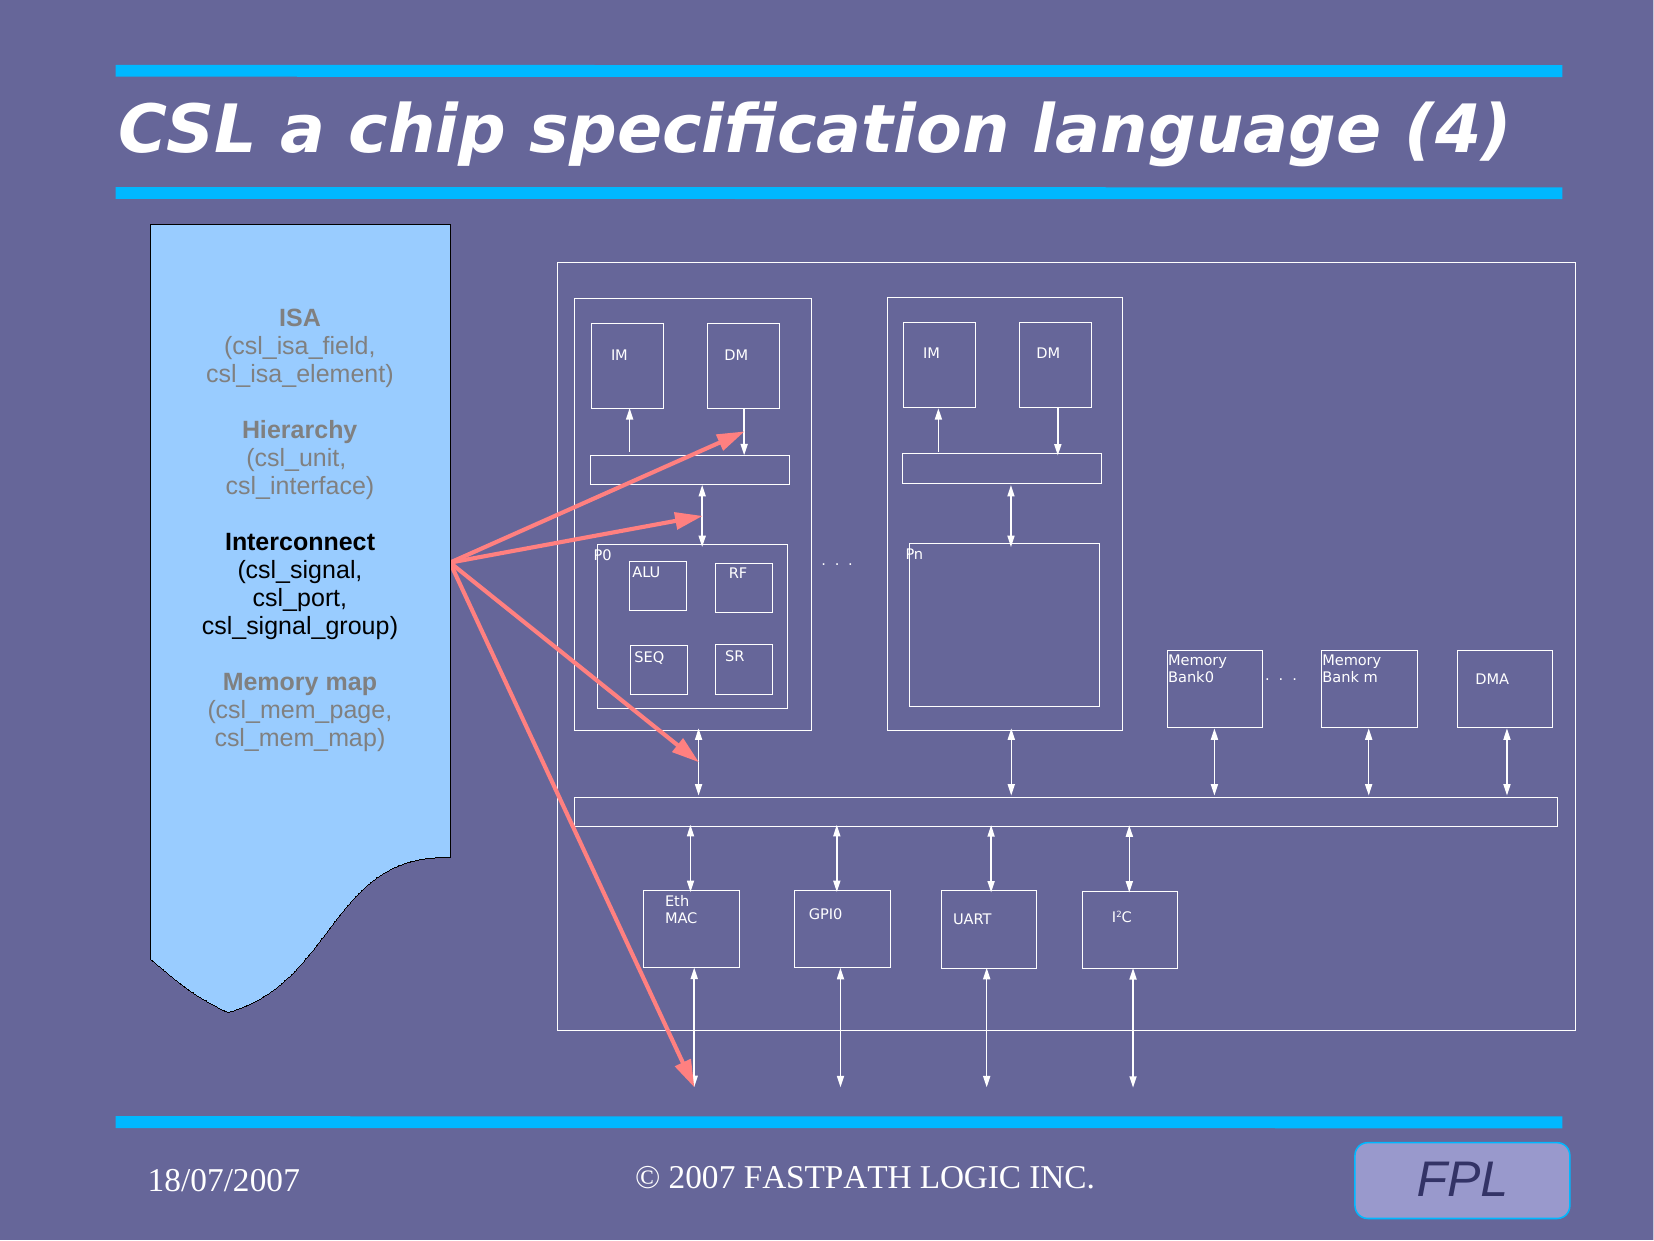

# CSL a chip specification language (4)
ISA
(csl_isa_field,
csl_isa_element)
Hierarchy
(csl_unit,
csl_interface)
Interconnect
(csl_signal,
csl_port,
csl_signal_group)
Memory map
(csl_mem_page,
csl_mem_map)
IM
DM
IM
DM
Pn
P0
. . .
ALU
RF
SR
SEQ
Memory Bank0
Memory Bank m
. . .
DMA
Eth
MAC
GPI0
I2C
UART
© 2007 FASTPATH LOGIC INC.
18/07/2007